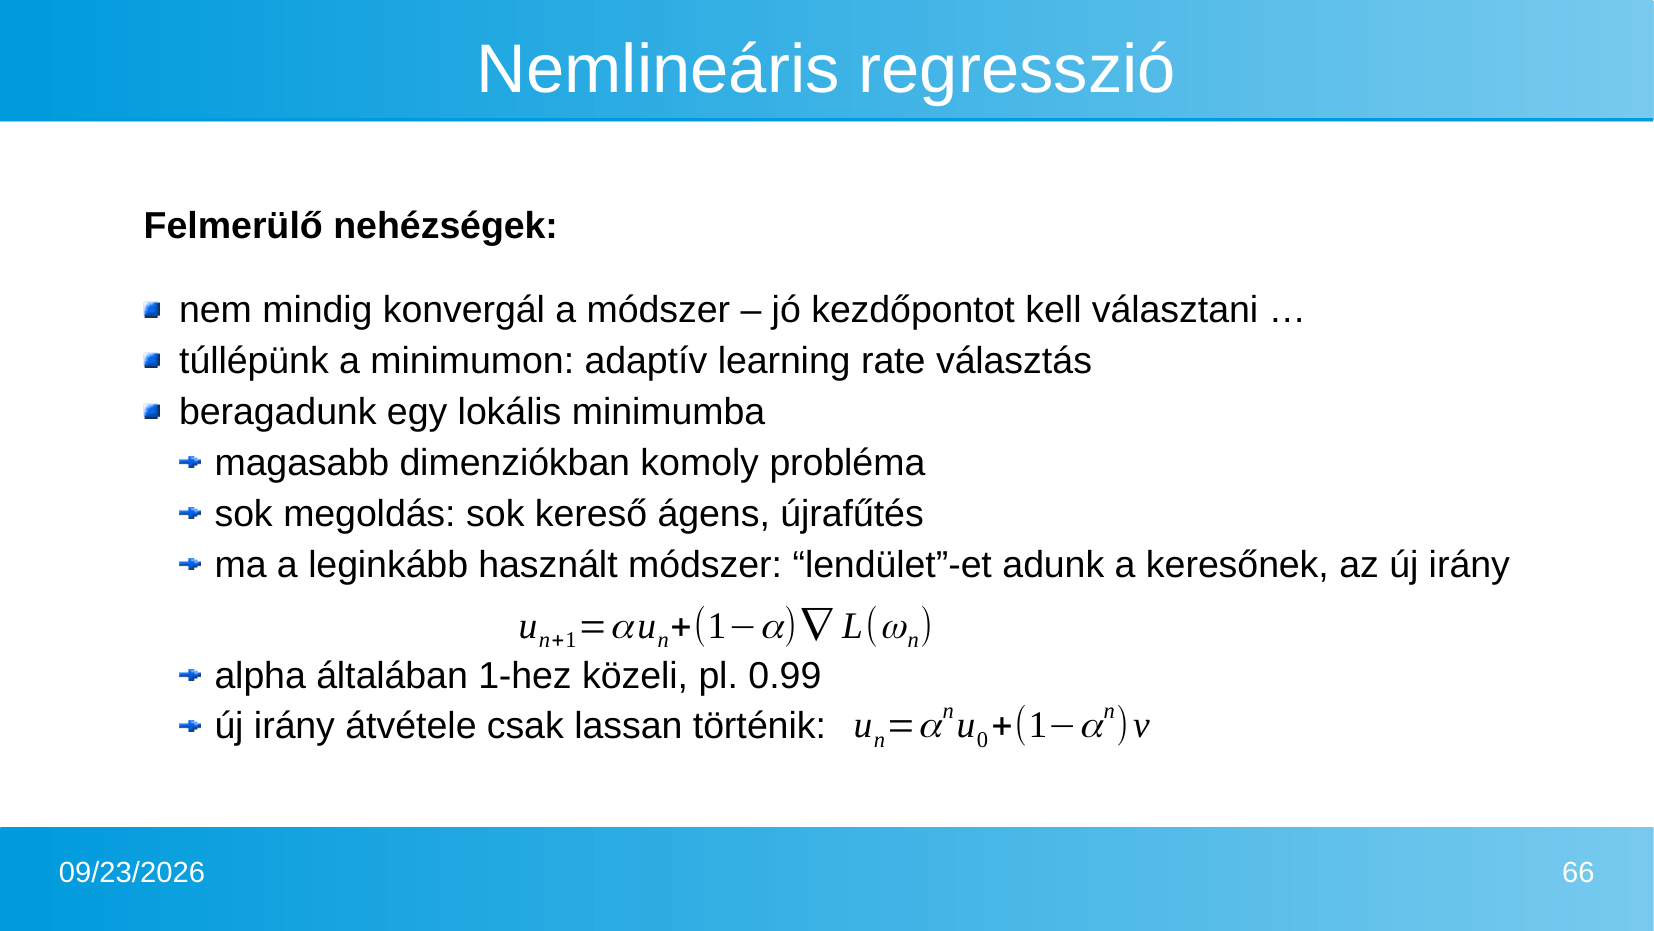

# Nemlineáris regresszió
Felmerülő nehézségek:
nem mindig konvergál a módszer – jó kezdőpontot kell választani …
túllépünk a minimumon: adaptív learning rate választás
beragadunk egy lokális minimumba
magasabb dimenziókban komoly probléma
sok megoldás: sok kereső ágens, újrafűtés
ma a leginkább használt módszer: “lendület”-et adunk a keresőnek, az új irány
alpha általában 1-hez közeli, pl. 0.99
új irány átvétele csak lassan történik:
66